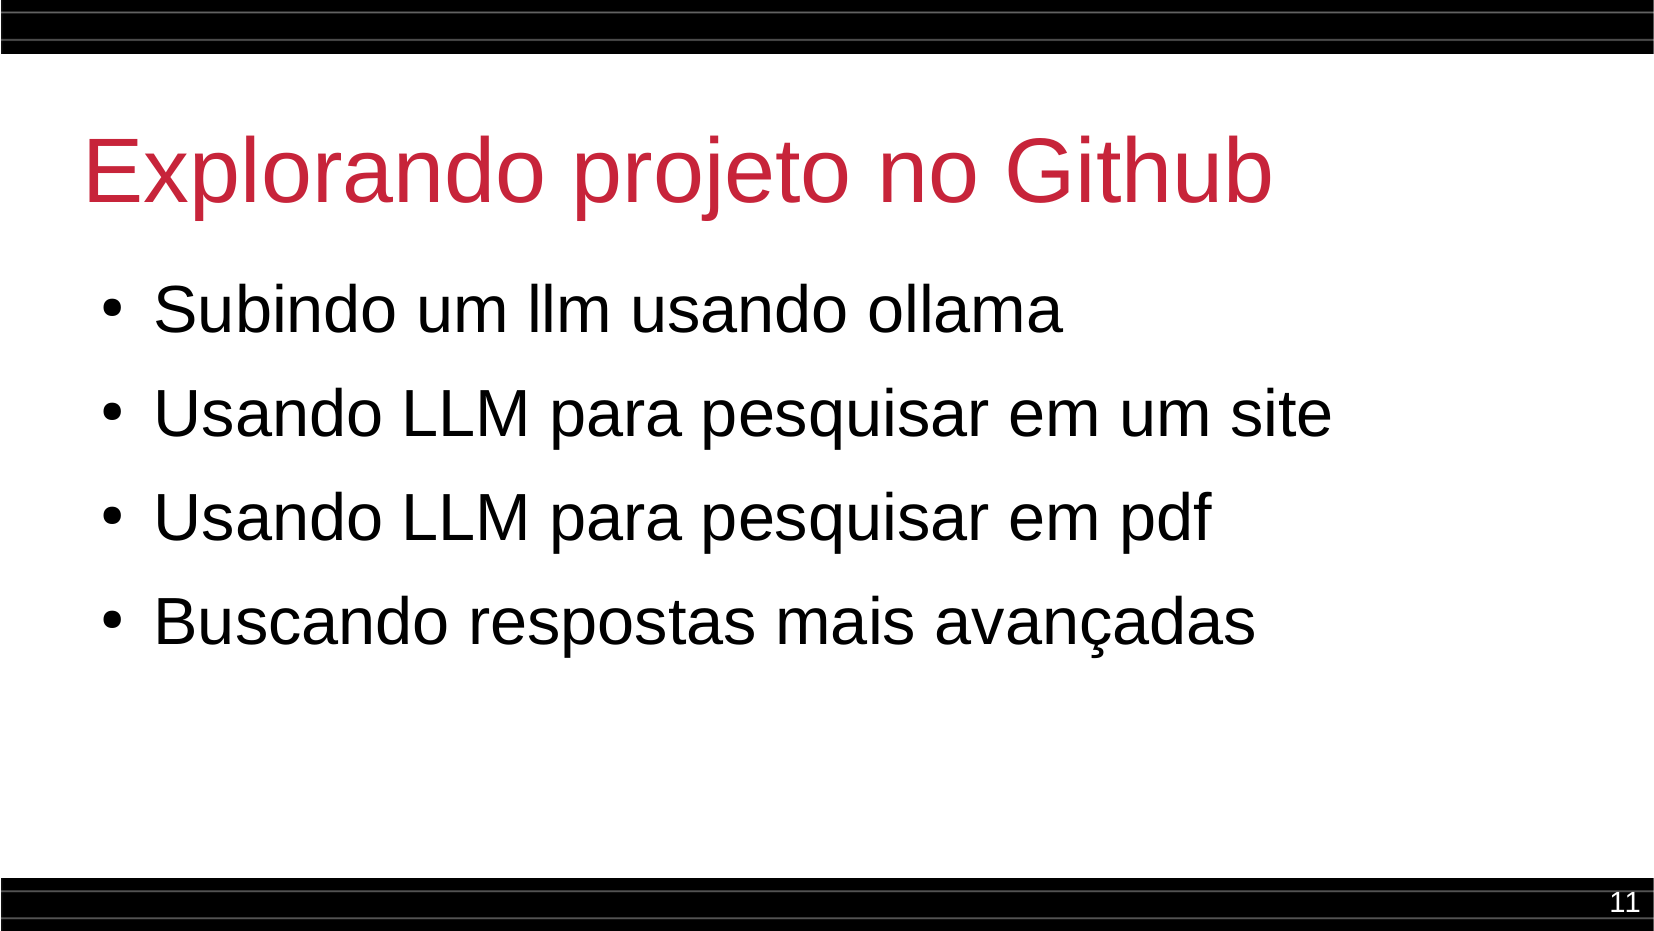

# Explorando projeto no Github
Subindo um llm usando ollama
Usando LLM para pesquisar em um site
Usando LLM para pesquisar em pdf
Buscando respostas mais avançadas